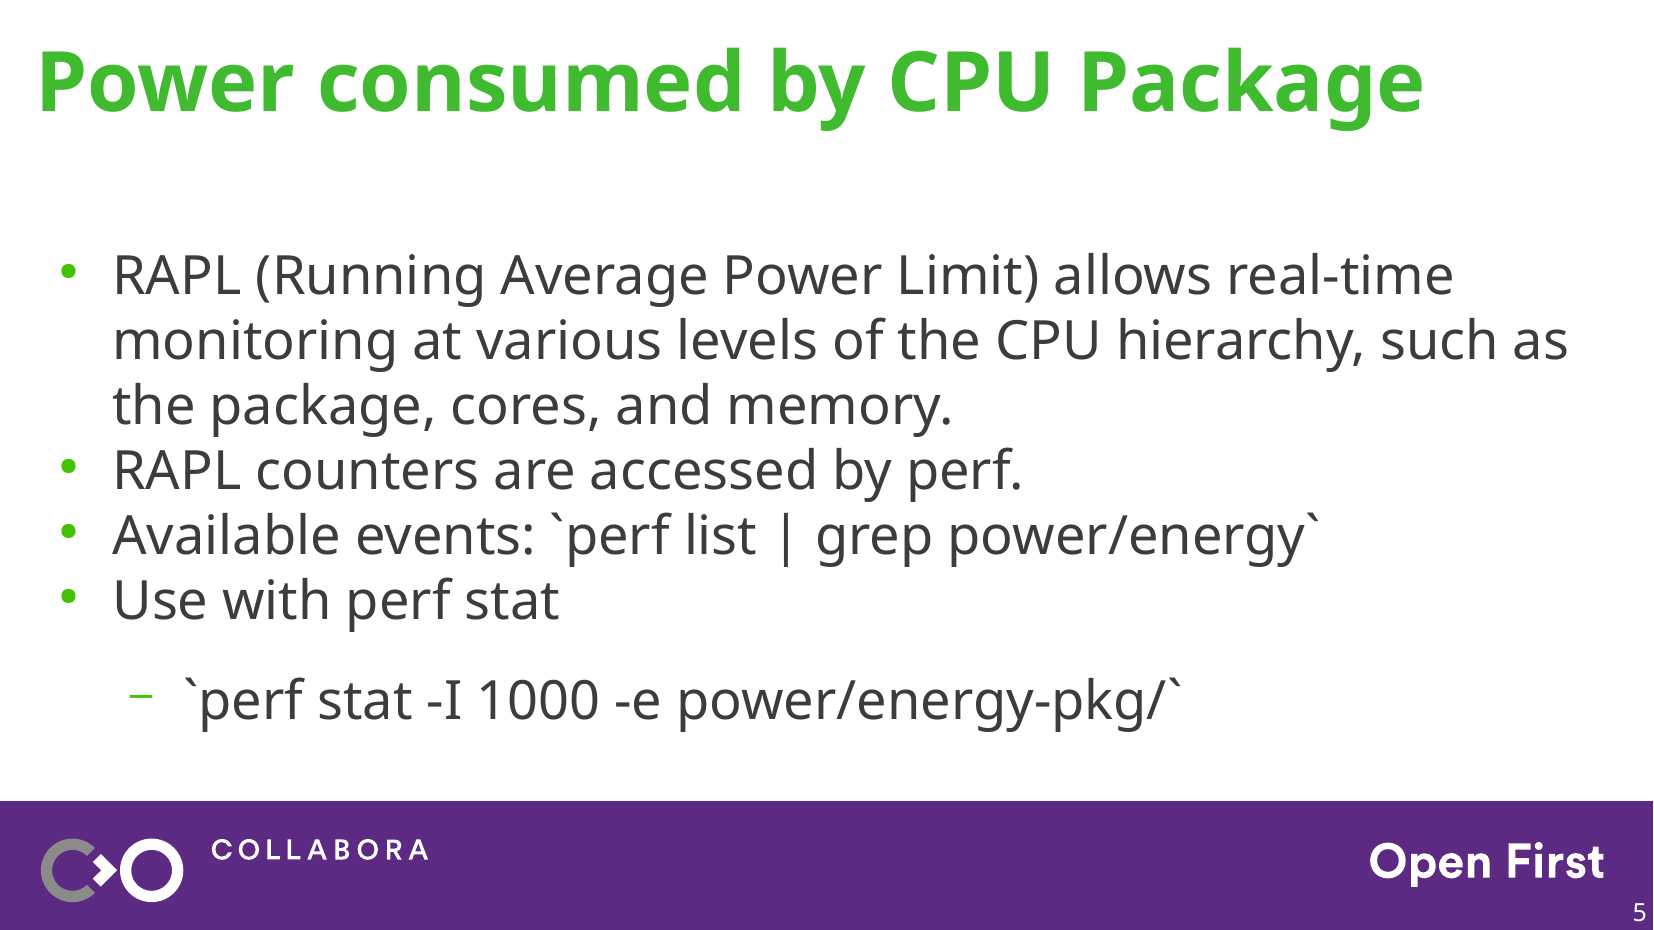

# Power consumed by CPU Package
RAPL (Running Average Power Limit) allows real-time monitoring at various levels of the CPU hierarchy, such as the package, cores, and memory.
RAPL counters are accessed by perf.
Available events: `perf list | grep power/energy`
Use with perf stat
`perf stat -I 1000 -e power/energy-pkg/`